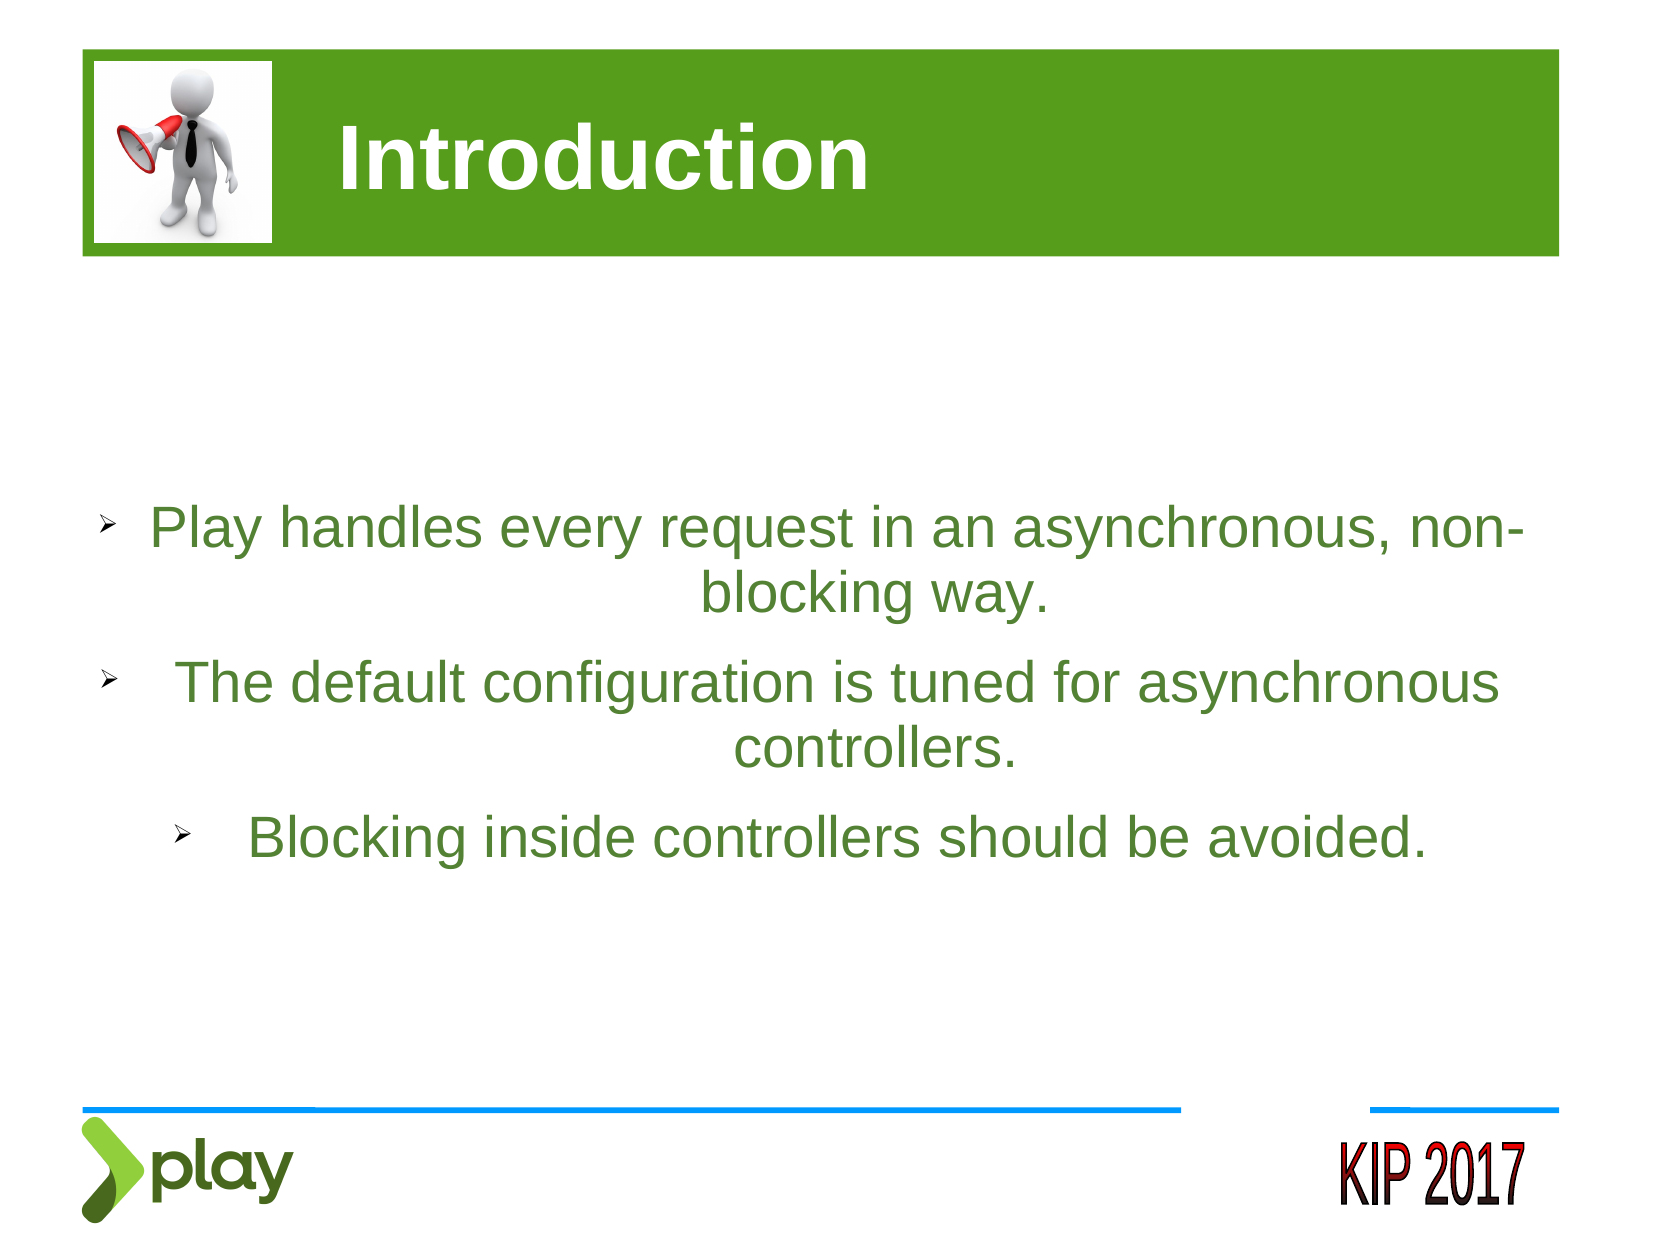

# Introduction
Play handles every request in an asynchronous, non-blocking way.
The default configuration is tuned for asynchronous controllers.
Blocking inside controllers should be avoided.